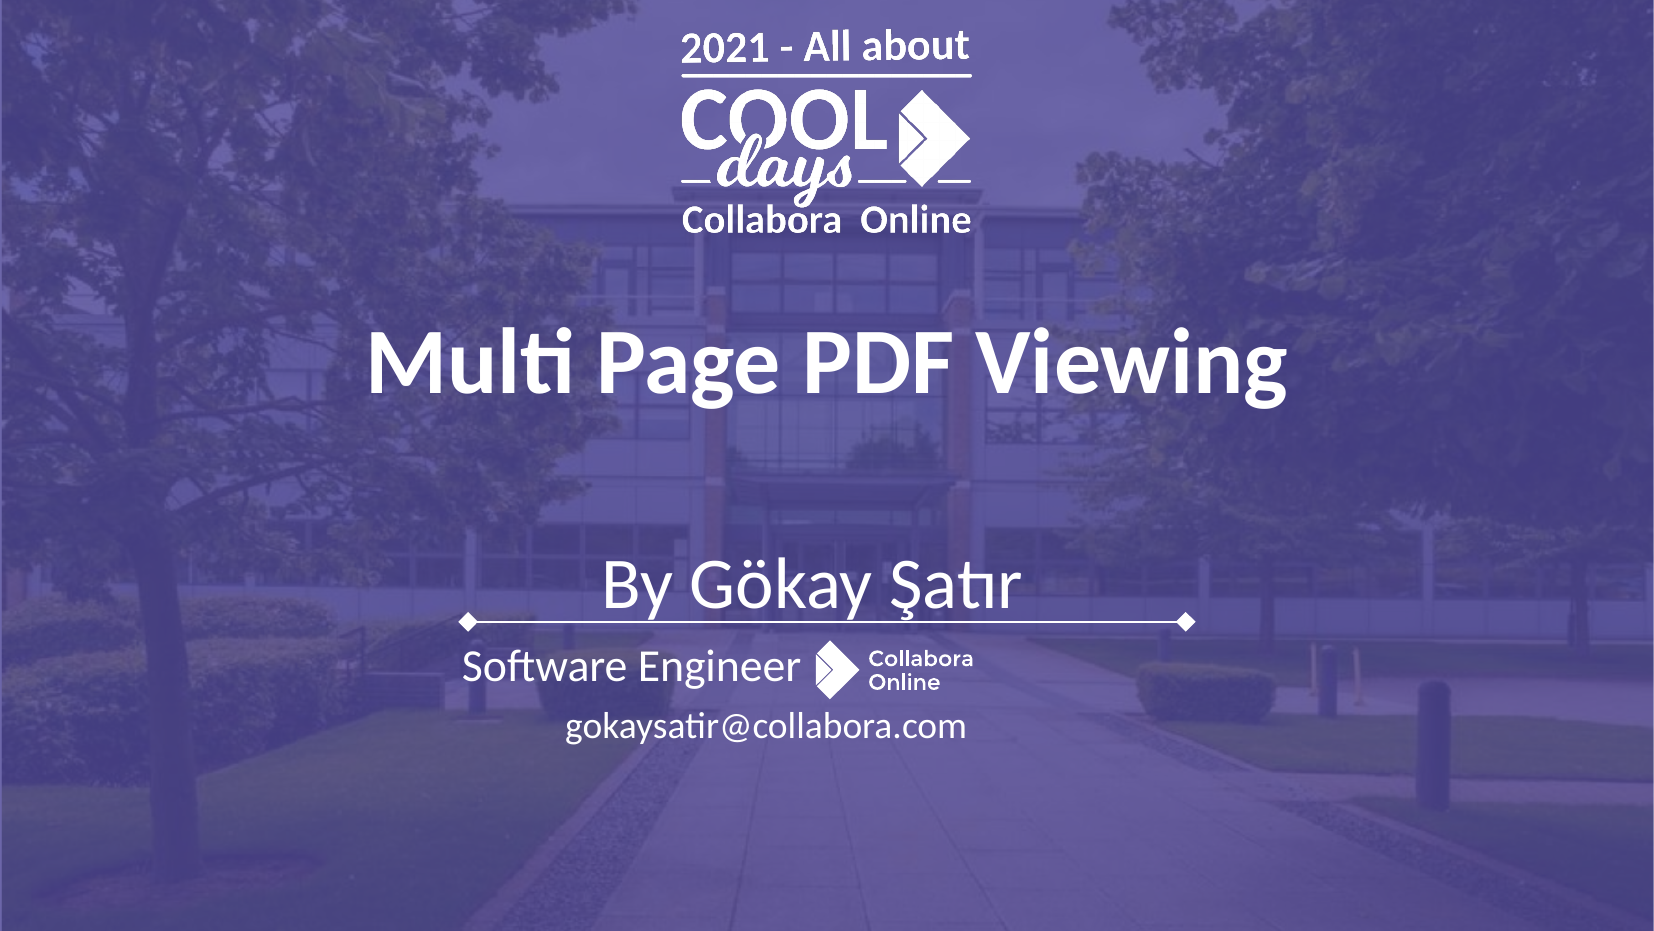

# Multi Page PDF Viewing
By Gökay Şatır
Software Engineer
gokaysatir@collabora.com